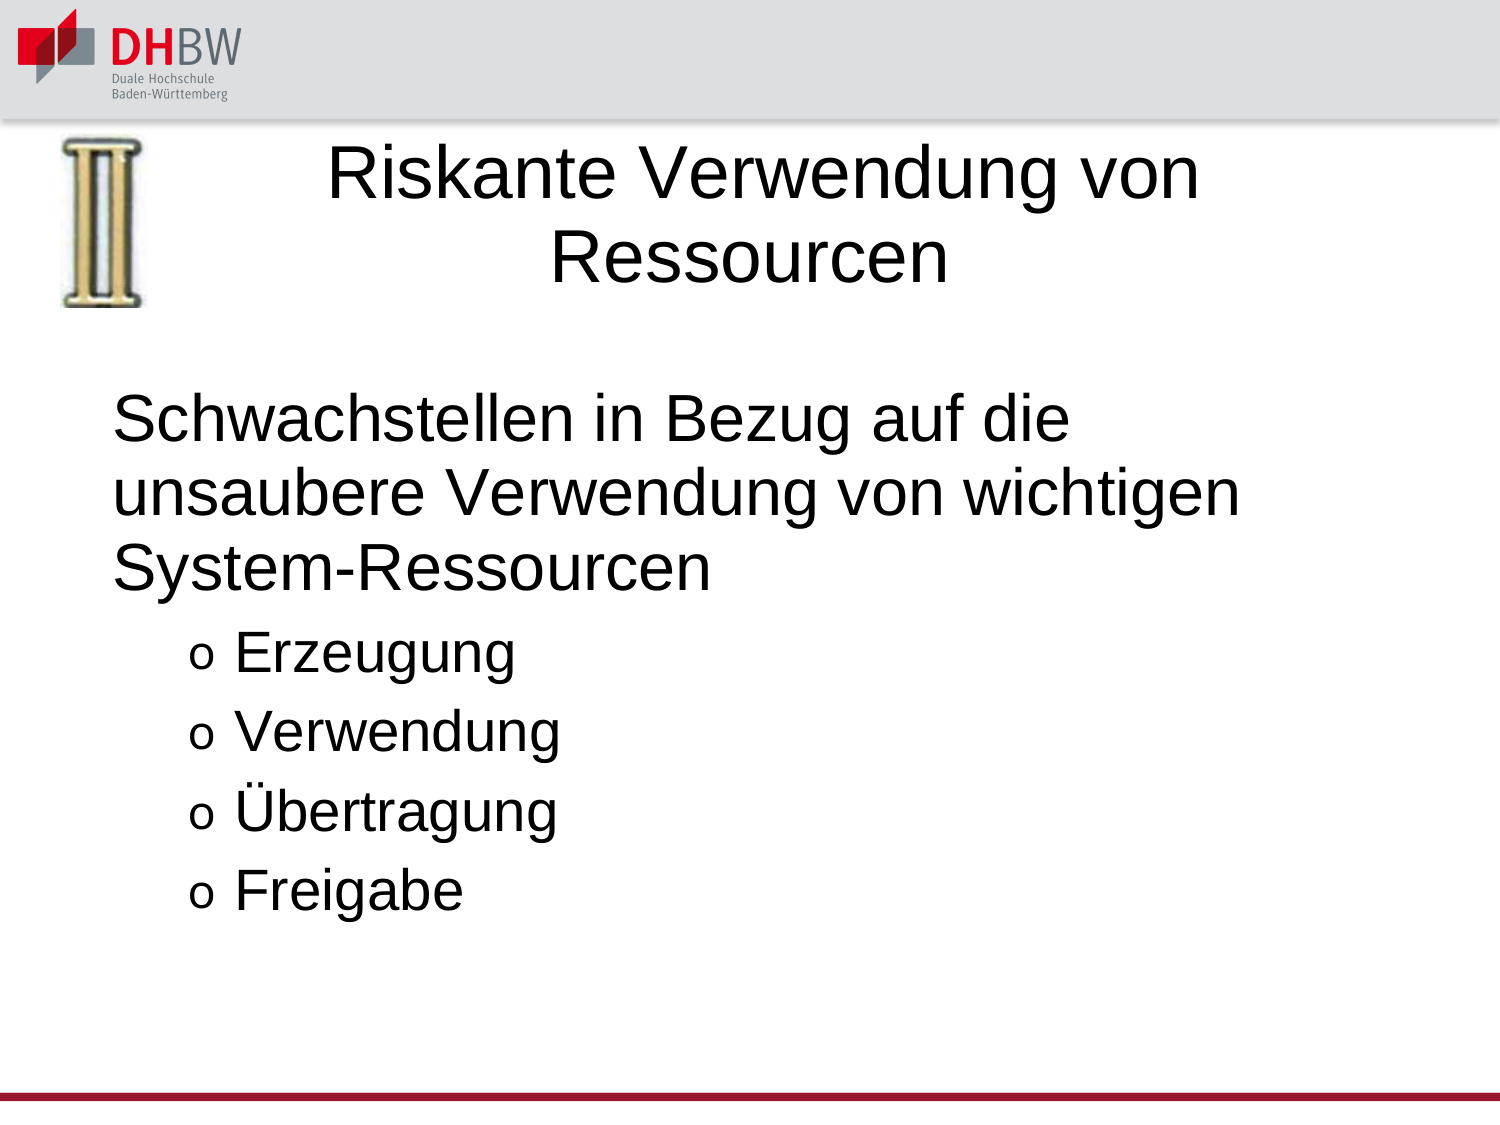

# Riskante Verwendung von Ressourcen
Schwachstellen in Bezug auf die unsaubere Verwendung von wichtigen System-Ressourcen
Erzeugung
Verwendung
Übertragung
Freigabe